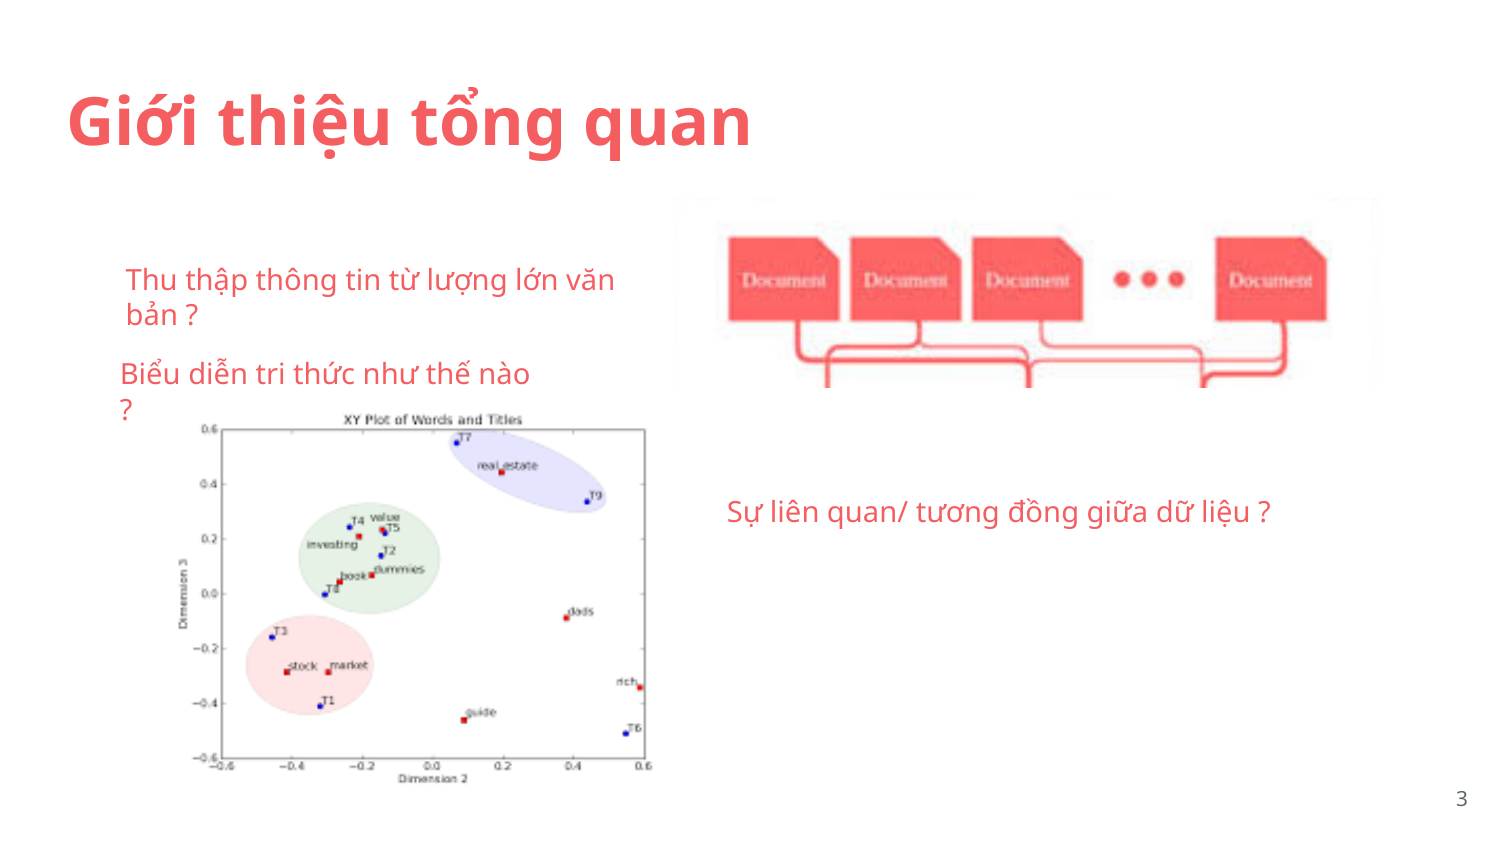

# Giới thiệu tổng quan
Thu thập thông tin từ lượng lớn văn bản ?
Biểu diễn tri thức như thế nào ?
Sự liên quan/ tương đồng giữa dữ liệu ?